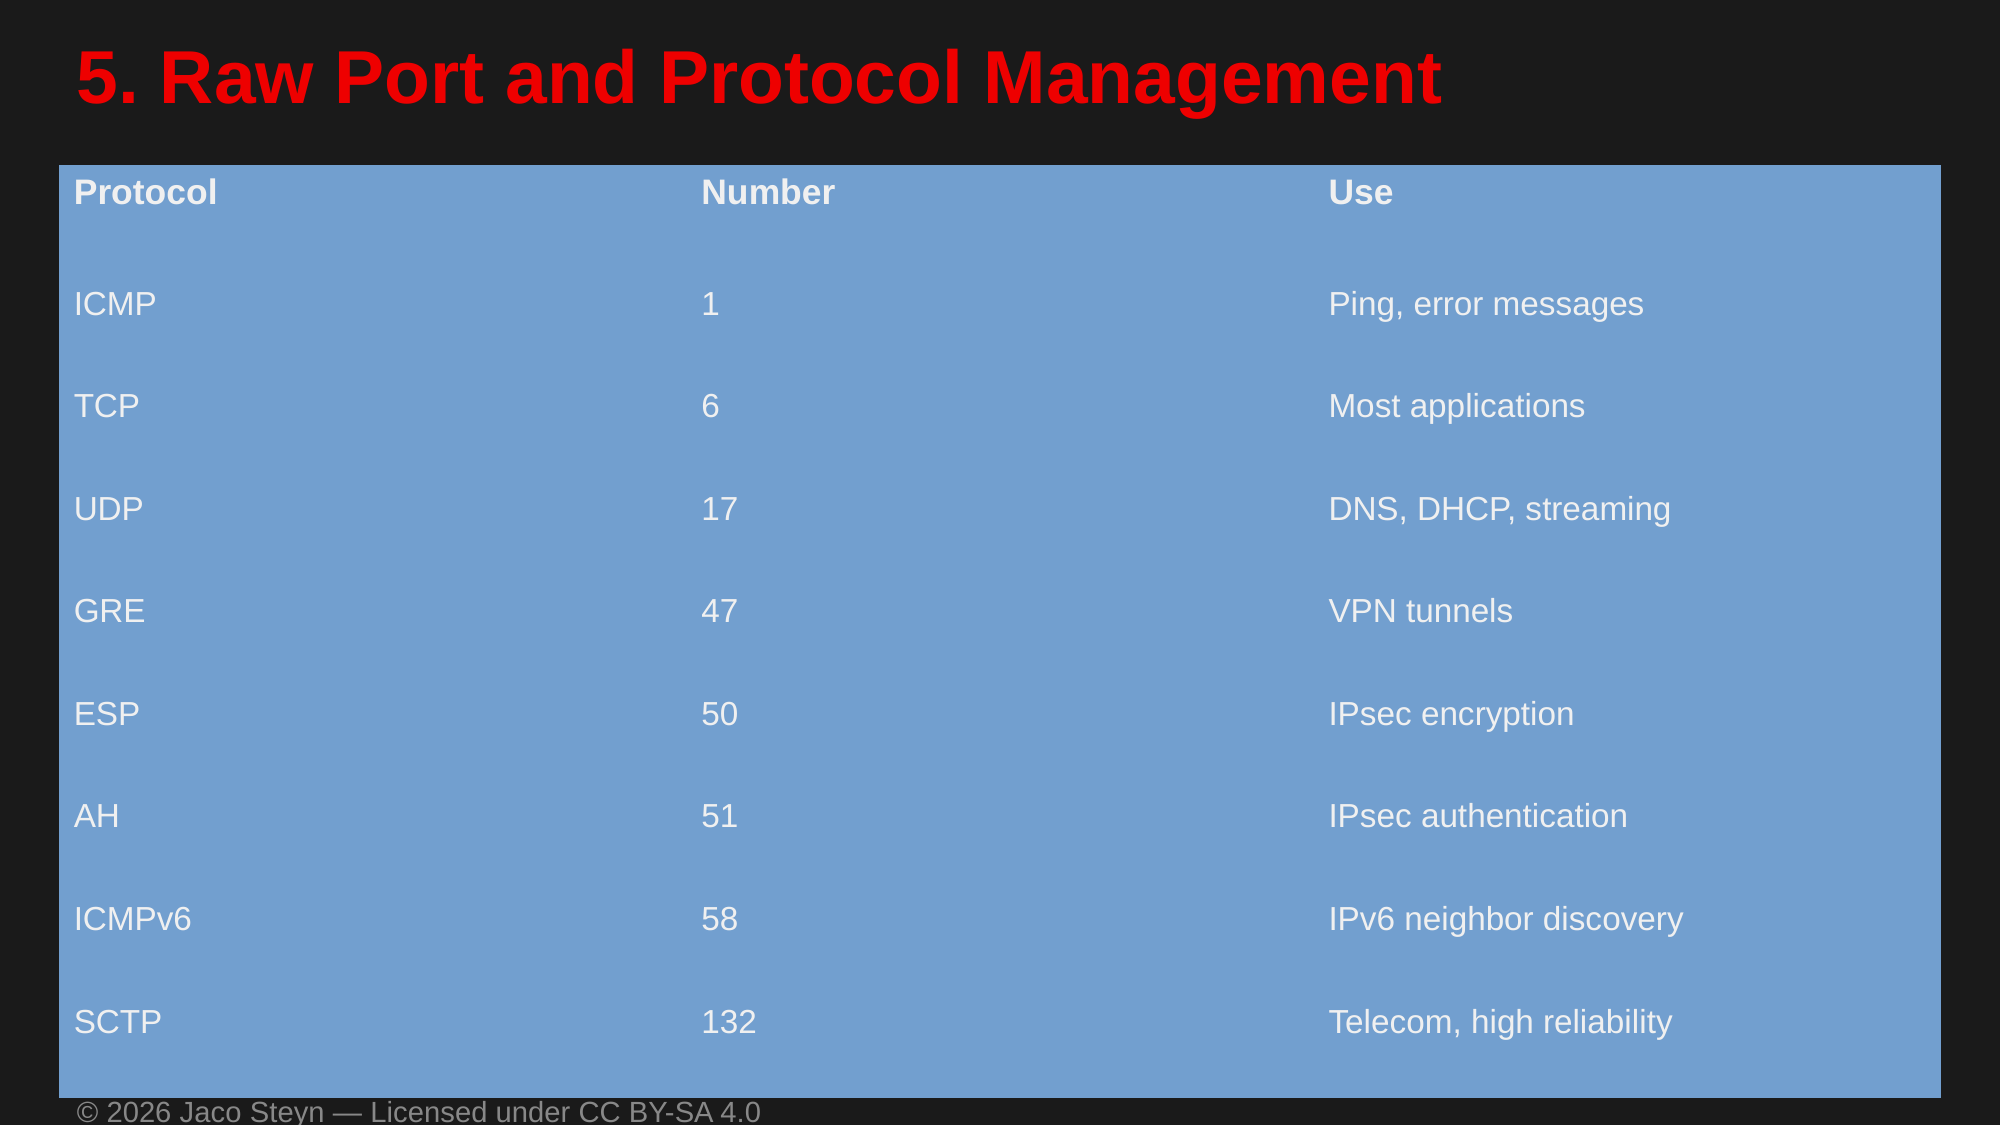

5. Raw Port and Protocol Management
| Protocol | Number | Use |
| --- | --- | --- |
| ICMP | 1 | Ping, error messages |
| TCP | 6 | Most applications |
| UDP | 17 | DNS, DHCP, streaming |
| GRE | 47 | VPN tunnels |
| ESP | 50 | IPsec encryption |
| AH | 51 | IPsec authentication |
| ICMPv6 | 58 | IPv6 neighbor discovery |
| SCTP | 132 | Telecom, high reliability |
© 2026 Jaco Steyn — Licensed under CC BY-SA 4.0